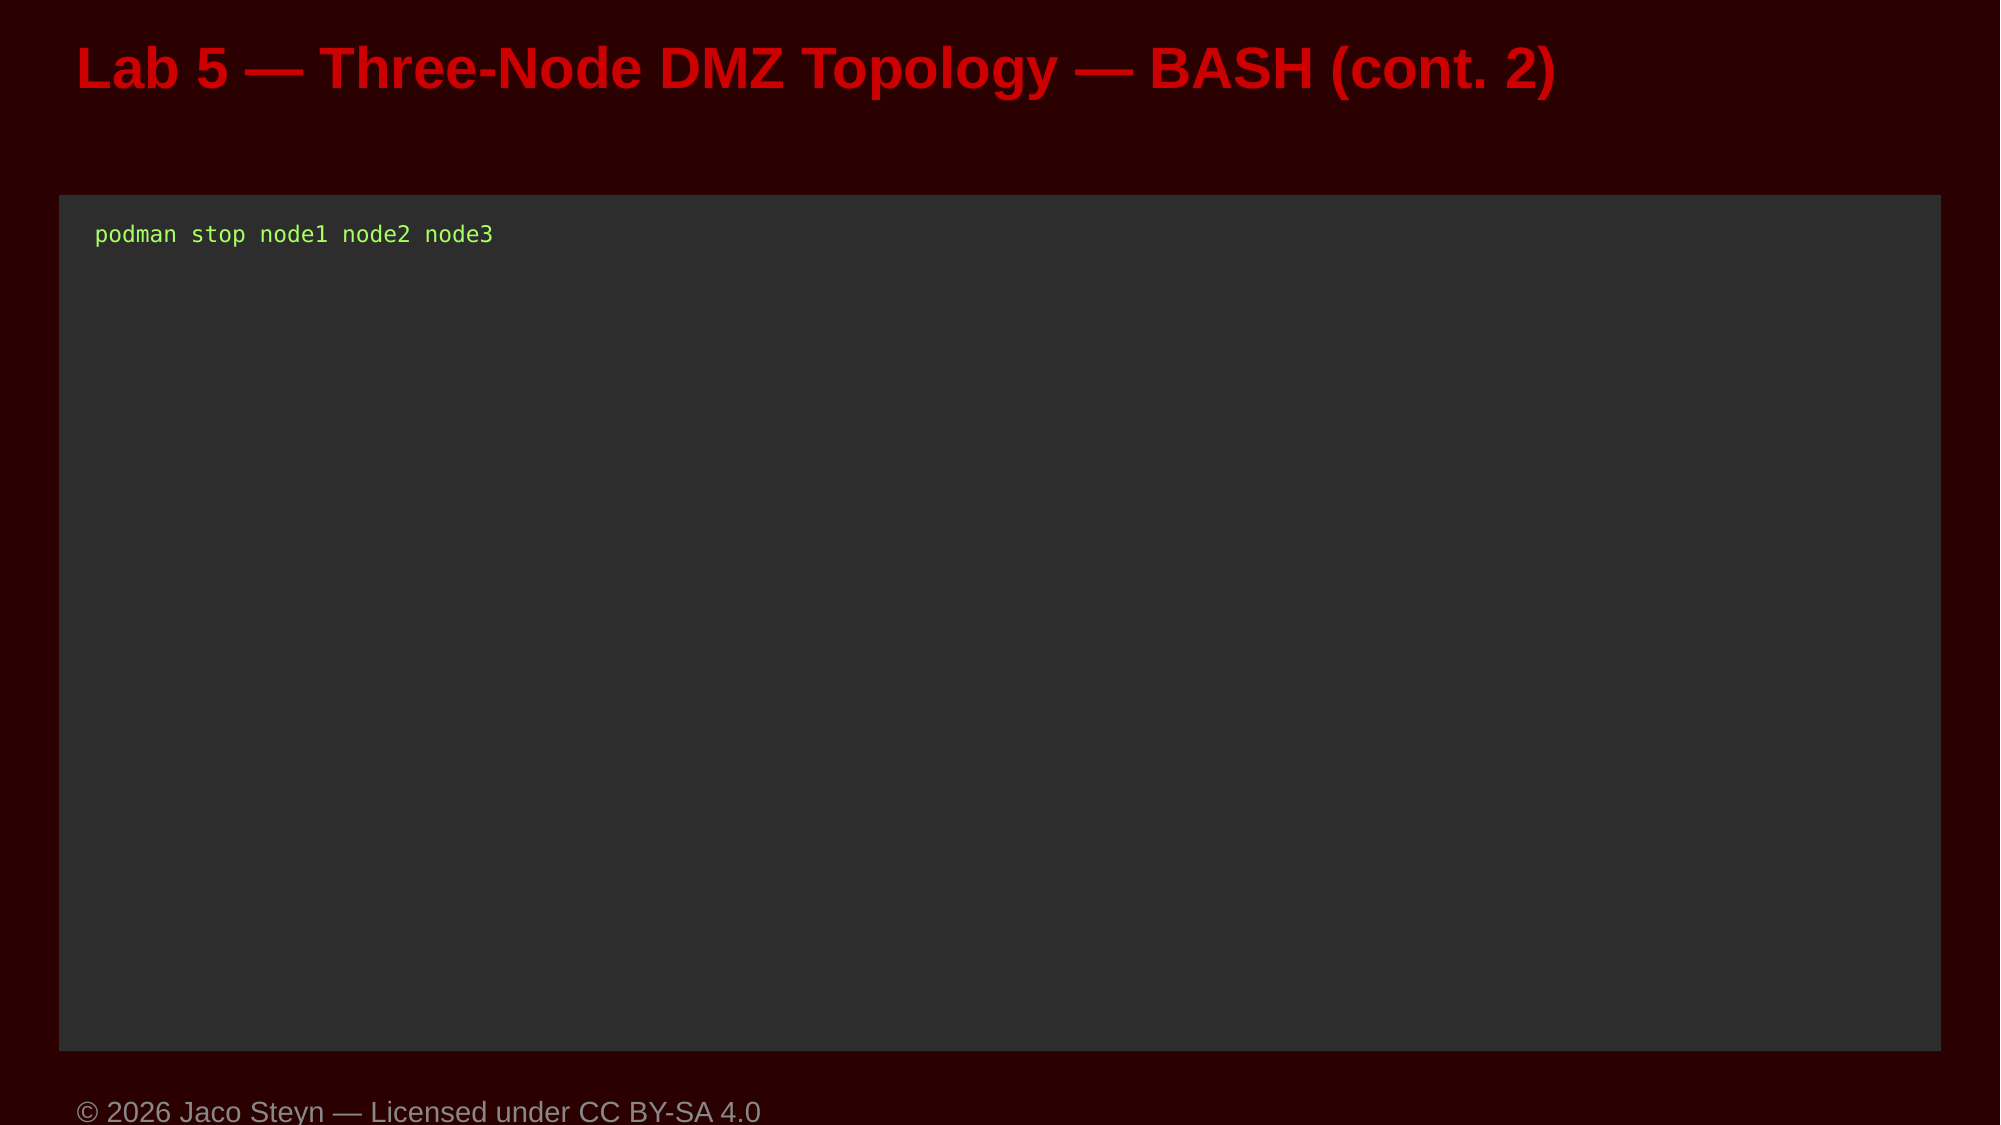

Lab 5 — Three-Node DMZ Topology — BASH (cont. 2)
podman stop node1 node2 node3
© 2026 Jaco Steyn — Licensed under CC BY-SA 4.0